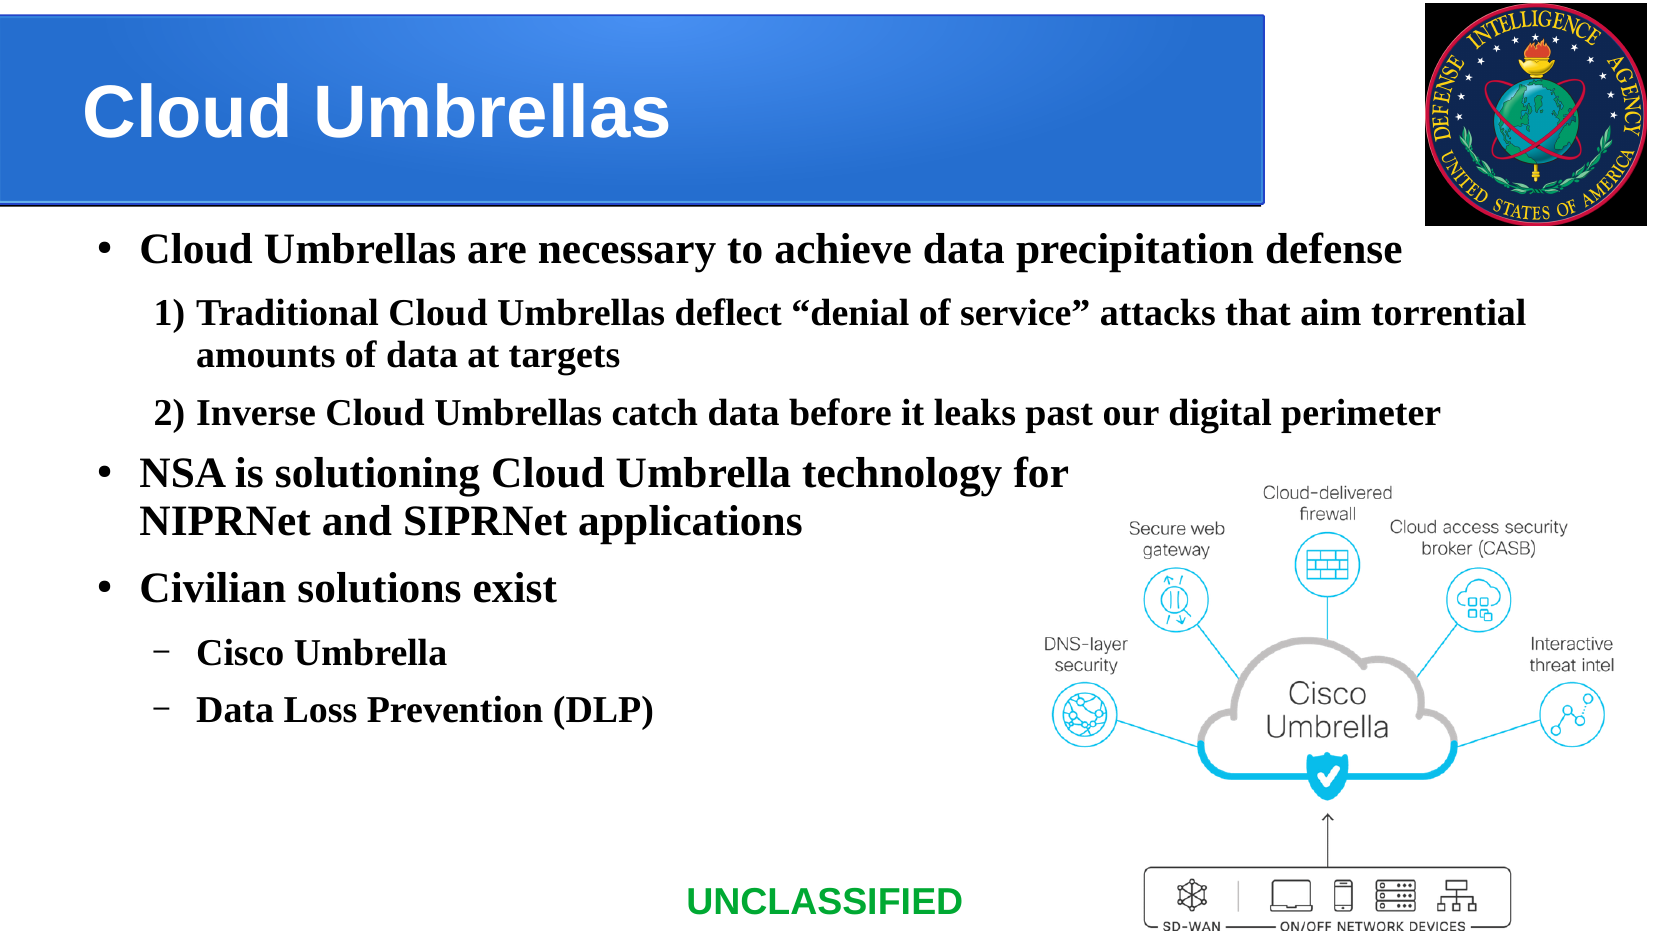

# Cloud Umbrellas
Cloud Umbrellas are necessary to achieve data precipitation defense
Traditional Cloud Umbrellas deflect “denial of service” attacks that aim torrential amounts of data at targets
Inverse Cloud Umbrellas catch data before it leaks past our digital perimeter
NSA is solutioning Cloud Umbrella technology for
NIPRNet and SIPRNet applications
Civilian solutions exist
Cisco Umbrella
Data Loss Prevention (DLP)
UNCLASSIFIED